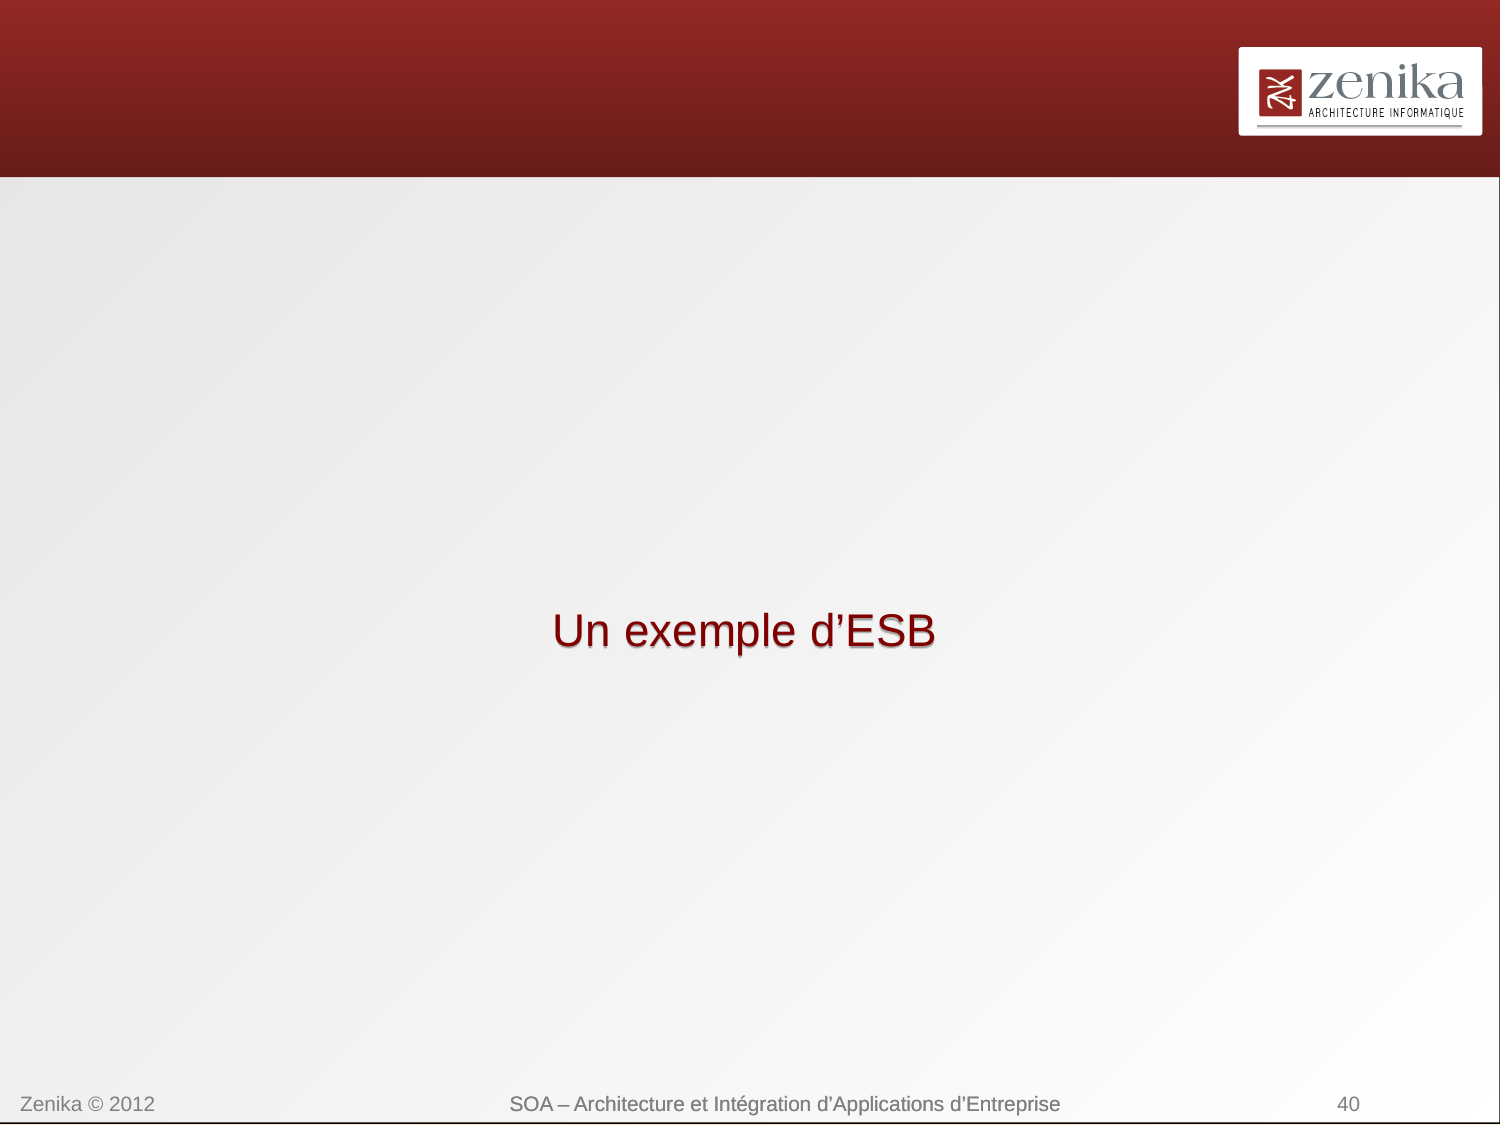

#
Un exemple d’ESB
SOA – Architecture et Intégration d’Applications d’Entreprise